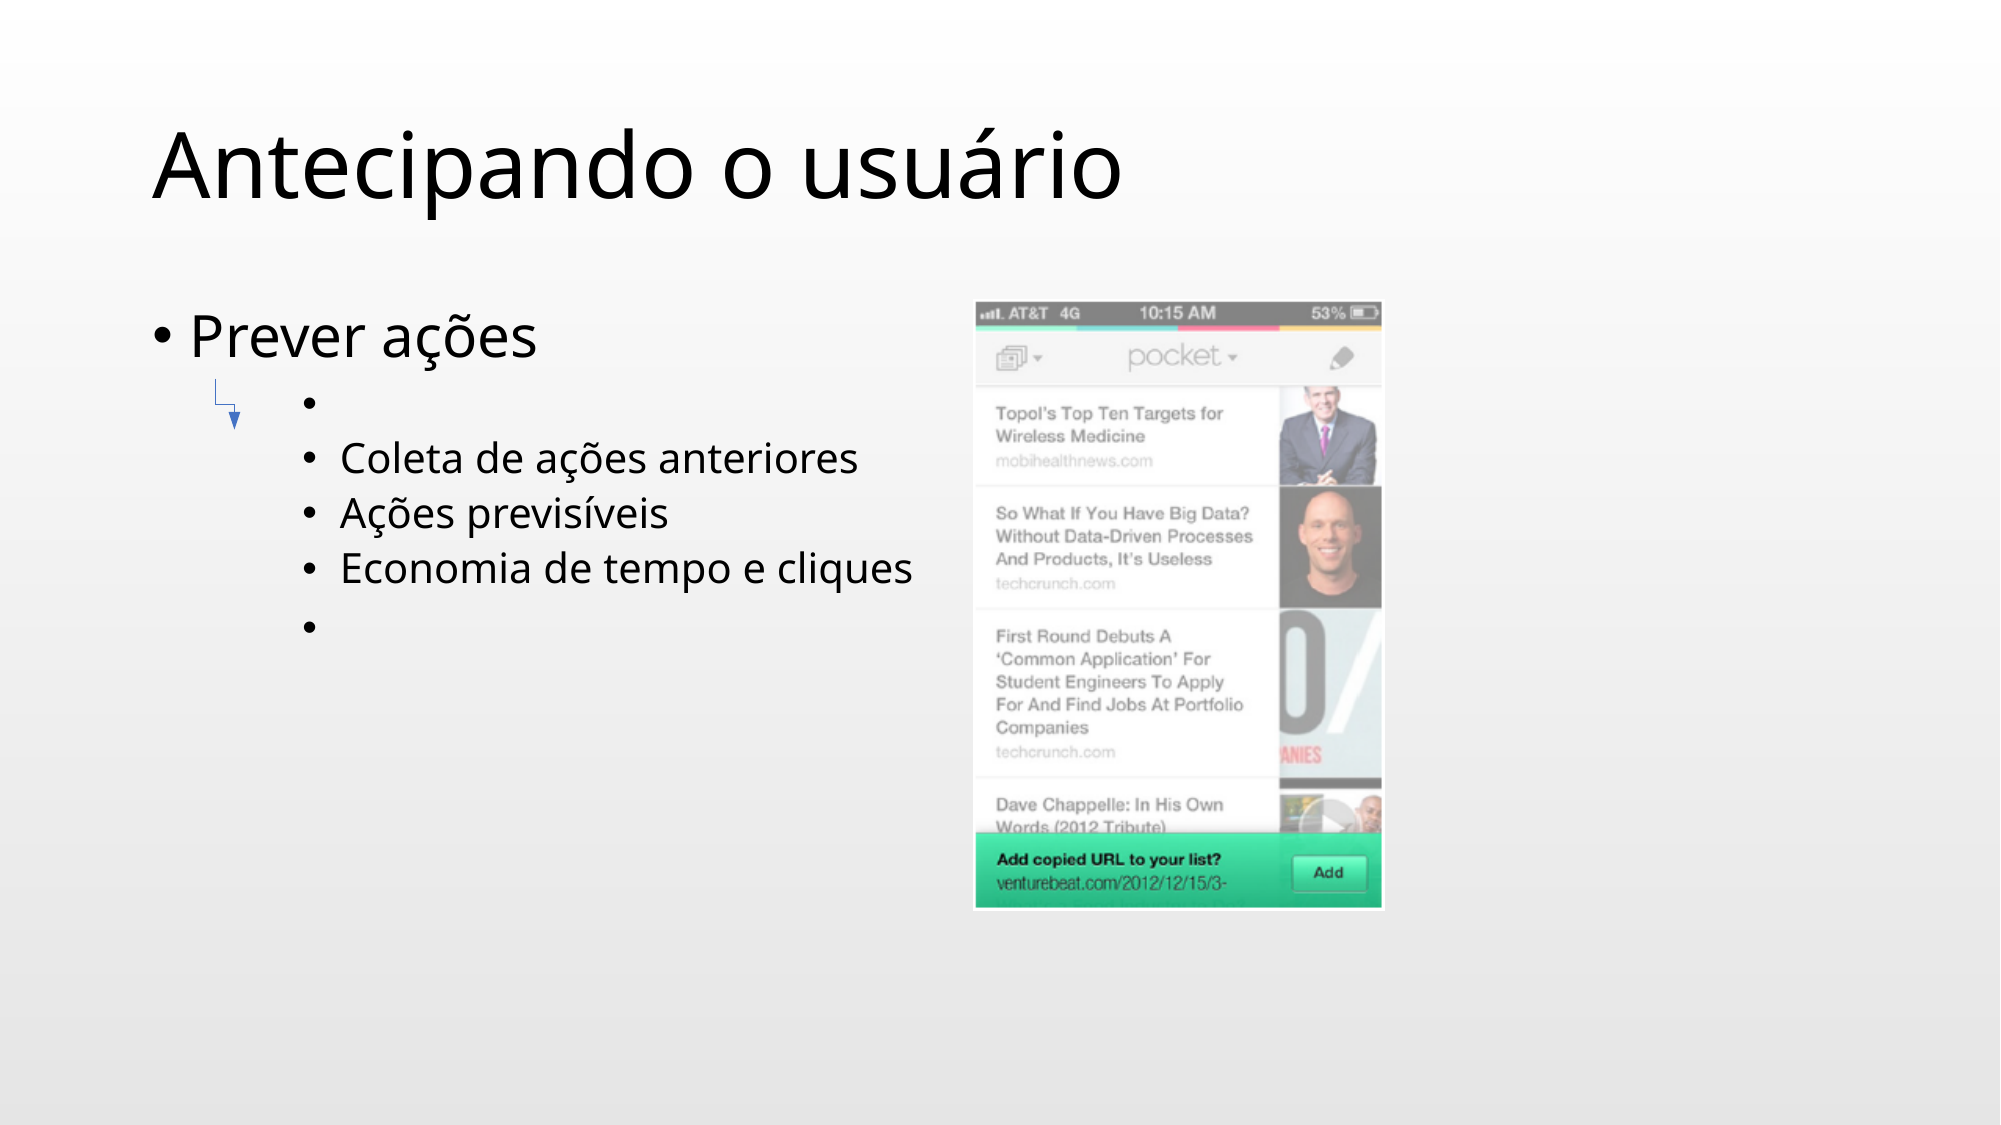

# Antecipando o usuário
Prever ações
Coleta de ações anteriores
Ações previsíveis
Economia de tempo e cliques